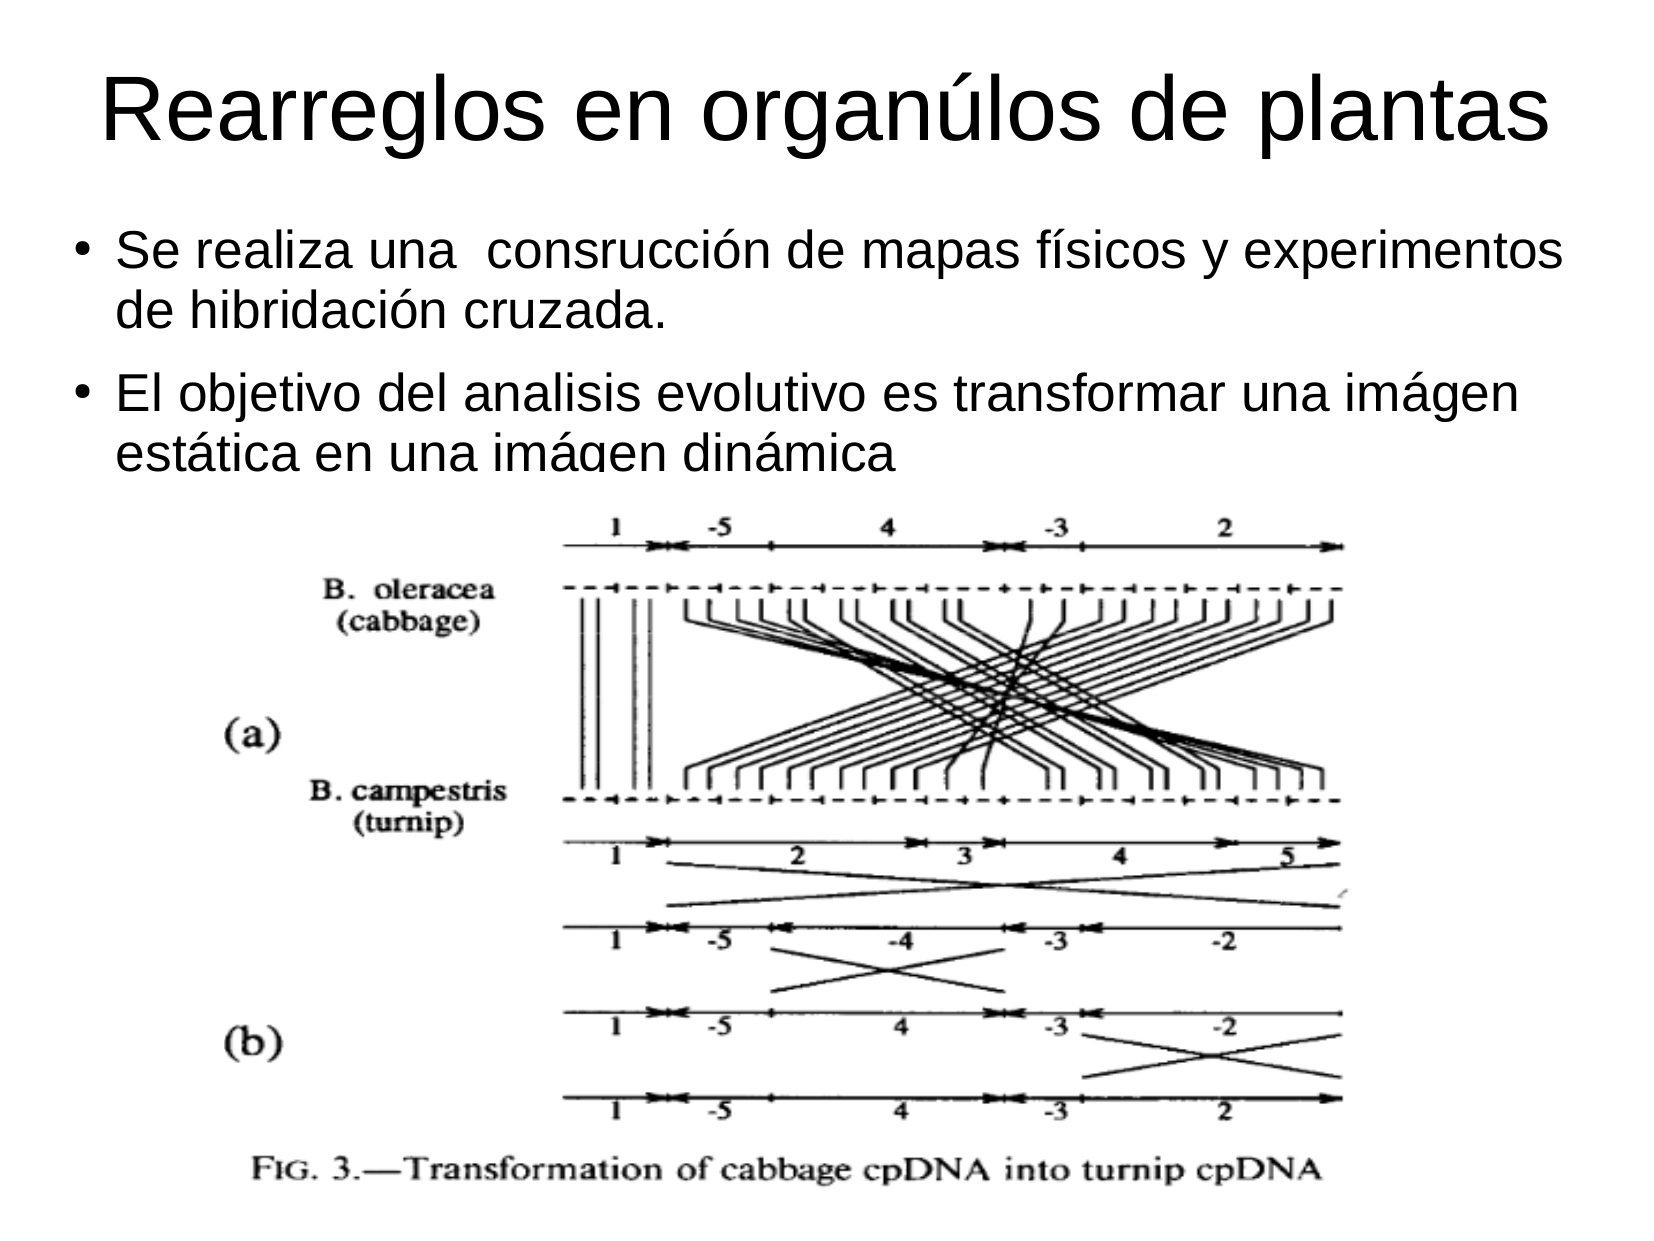

# Rearreglos en organúlos de plantas
Se realiza una consrucción de mapas físicos y experimentos de hibridación cruzada.
El objetivo del analisis evolutivo es transformar una imágen estática en una imágen dinámica